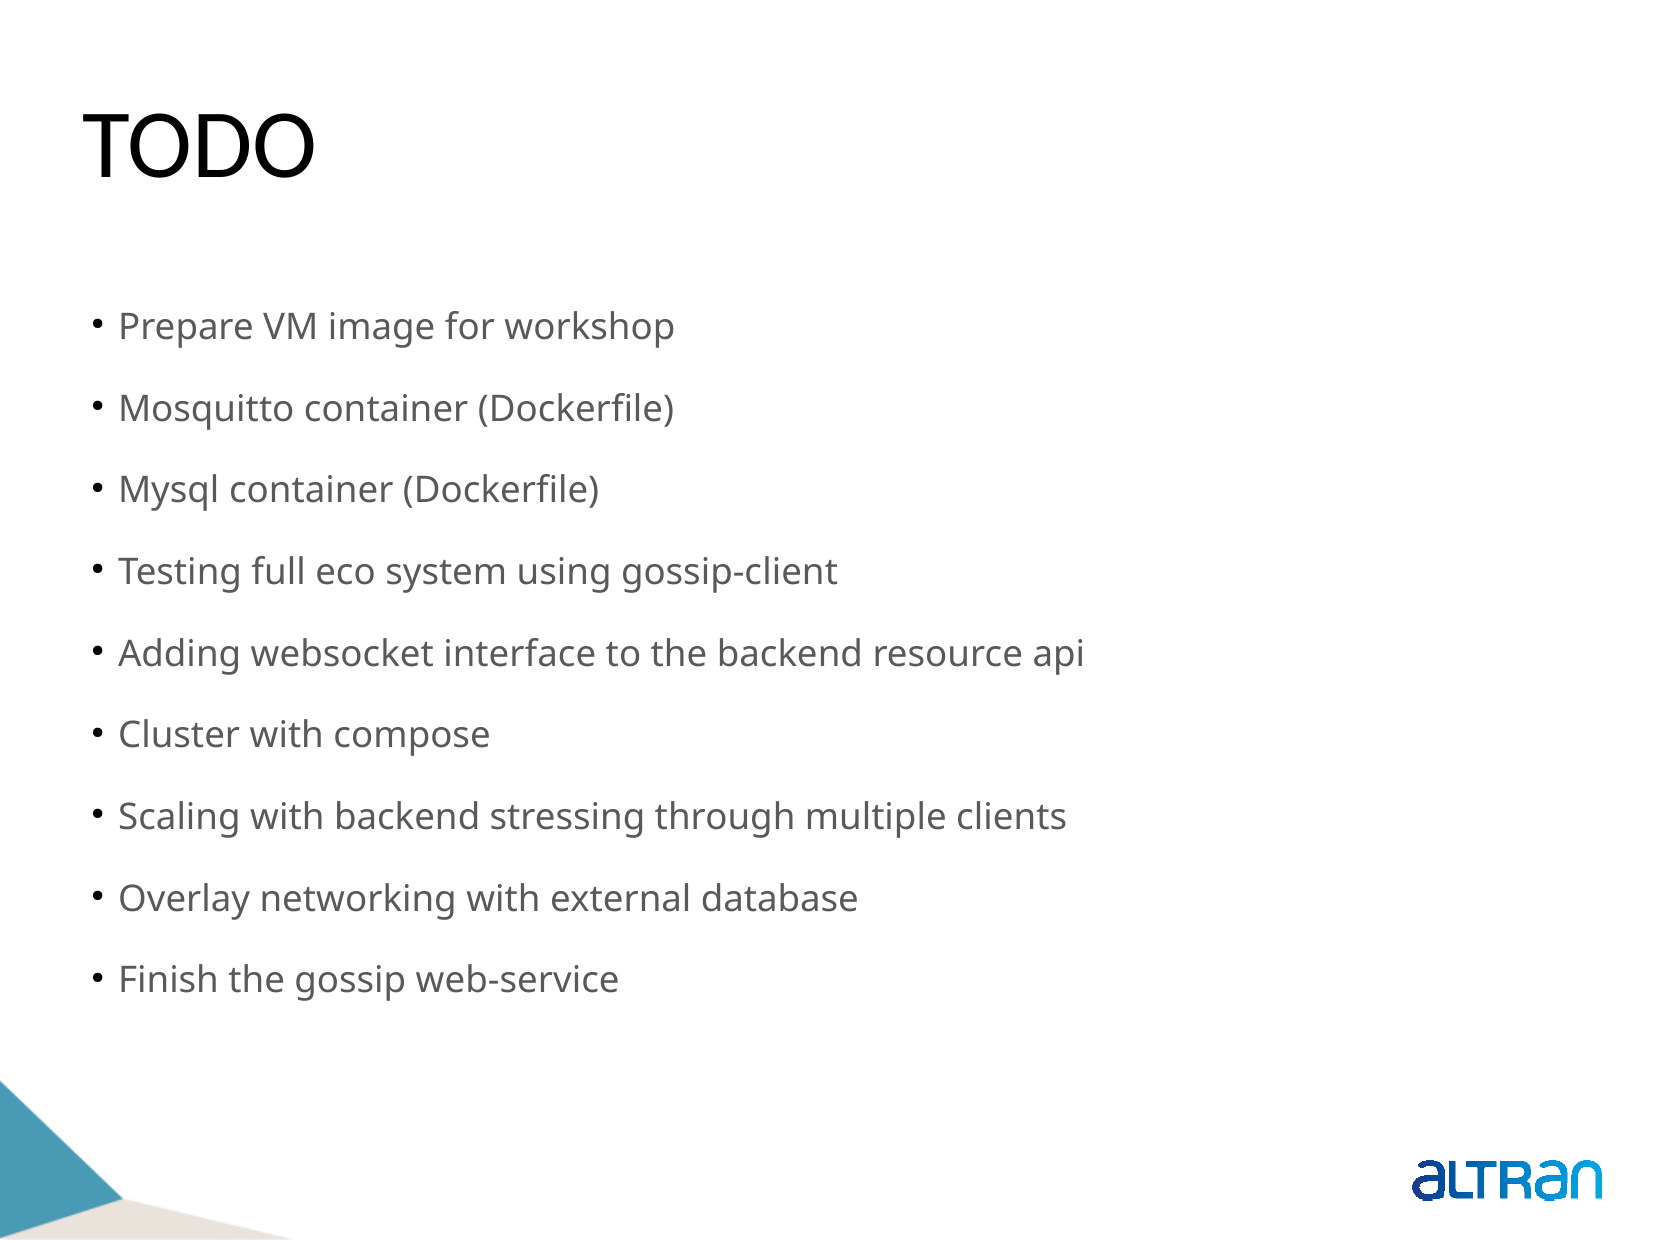

# TODO
Prepare VM image for workshop
Mosquitto container (Dockerfile)
Mysql container (Dockerfile)
Testing full eco system using gossip-client
Adding websocket interface to the backend resource api
Cluster with compose
Scaling with backend stressing through multiple clients
Overlay networking with external database
Finish the gossip web-service